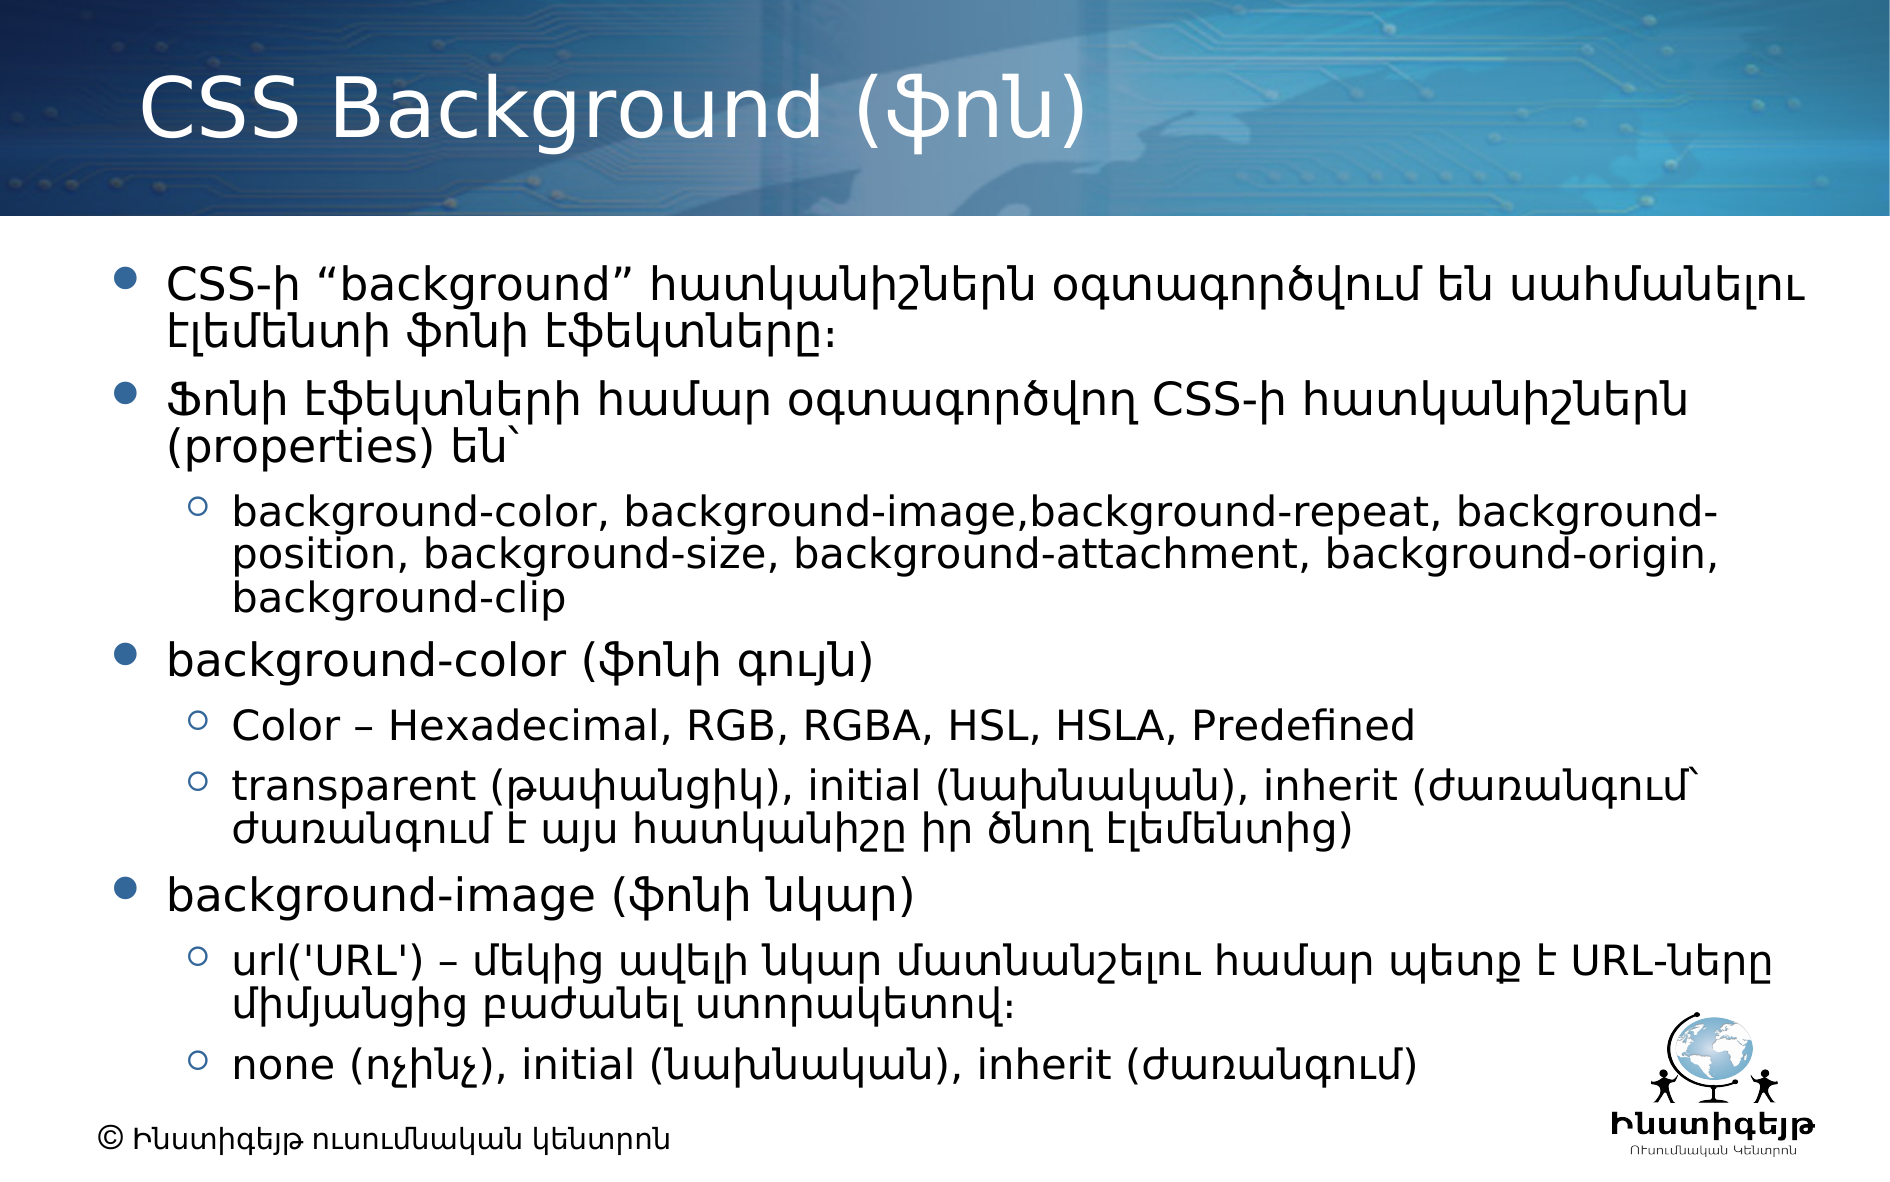

CSS Background (ֆոն)
# CSS-ի “background” հատկանիշներն օգտագործվում են սահմանելու էլեմենտի ֆոնի էֆեկտները։
Ֆոնի էֆեկտների համար օգտագործվող CSS-ի հատկանիշներն (properties) են՝
background-color, background-image,background-repeat, background-position, background-size, background-attachment, background-origin, background-clip
background-color (ֆոնի գույն)
Color – Hexadecimal, RGB, RGBA, HSL, HSLA, Predefined
transparent (թափանցիկ), initial (նախնական), inherit (ժառանգում՝ ժառանգում է այս հատկանիշը իր ծնող էլեմենտից)
background-image (ֆոնի նկար)
url('URL') – մեկից ավելի նկար մատնանշելու համար պետք է URL-ները միմյանցից բաժանել ստորակետով։
none (ոչինչ), initial (նախնական), inherit (ժառանգում)